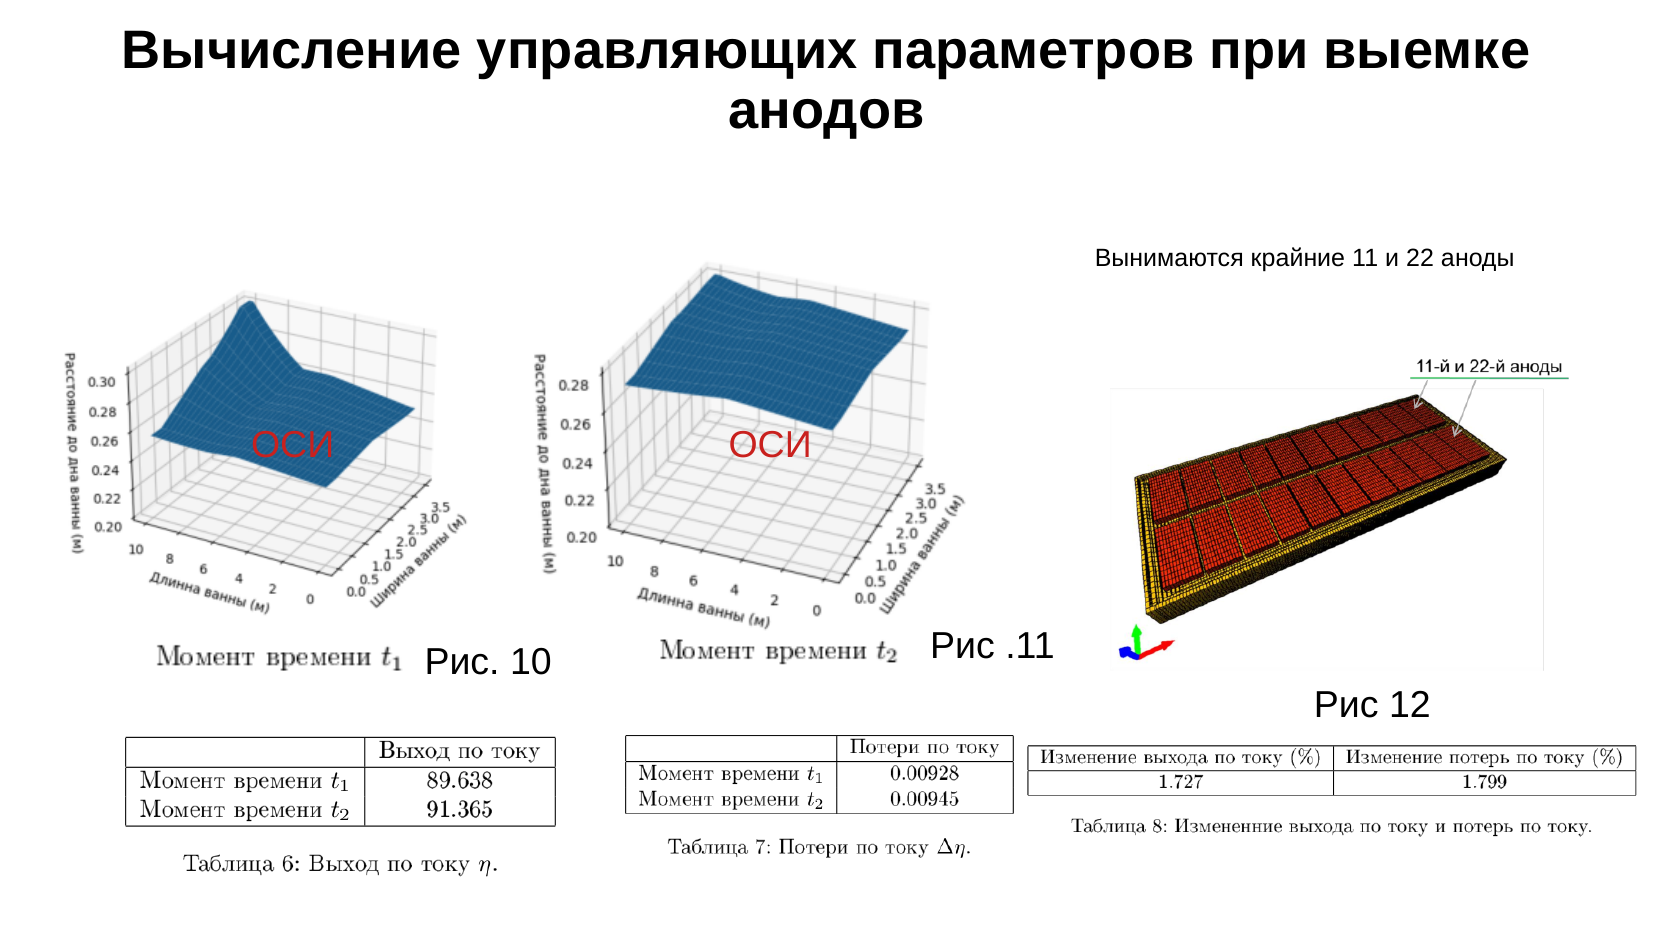

# Вычисление управляющих параметров при выемке анодов
Вынимаются крайние 11 и 22 аноды
ОСИ
ОСИ
Рис .11
Рис. 10
Рис 12